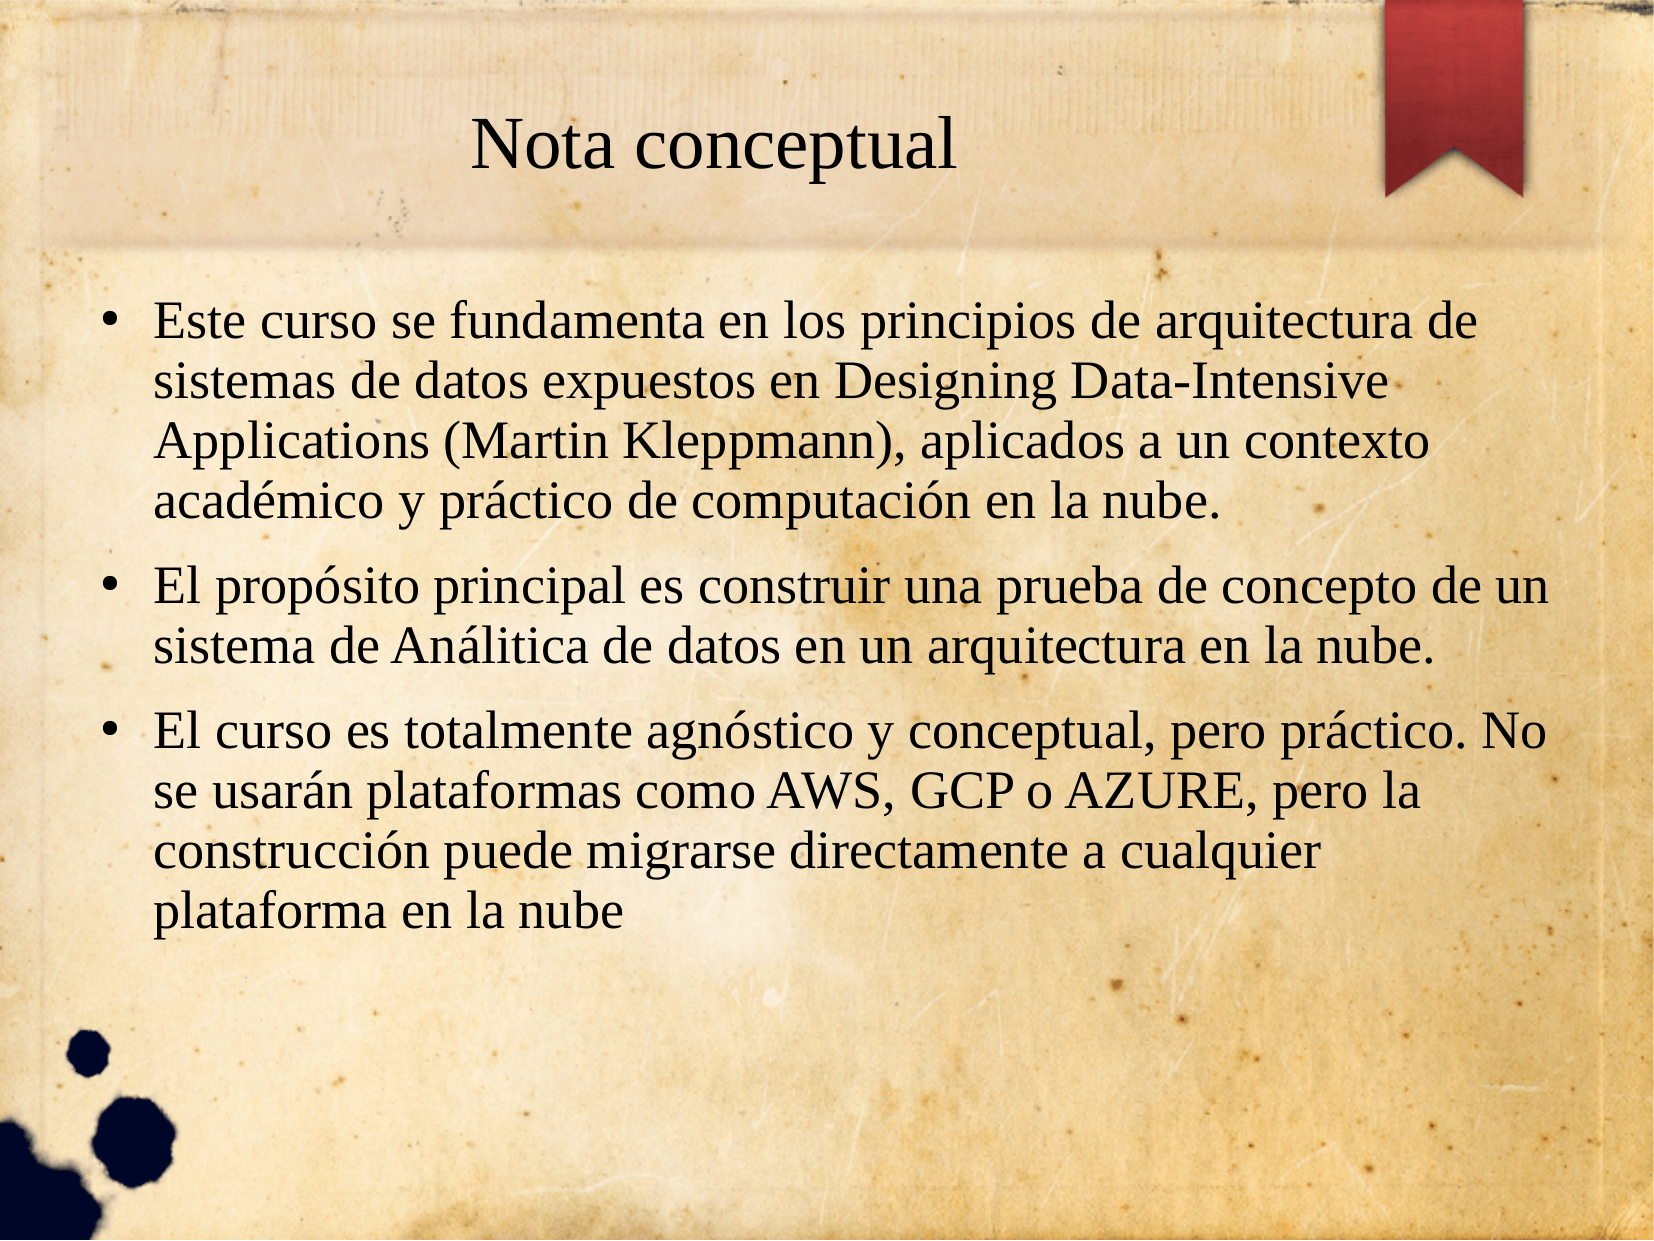

# Nota conceptual
Este curso se fundamenta en los principios de arquitectura de sistemas de datos expuestos en Designing Data-Intensive Applications (Martin Kleppmann), aplicados a un contexto académico y práctico de computación en la nube.
El propósito principal es construir una prueba de concepto de un sistema de Análitica de datos en un arquitectura en la nube.
El curso es totalmente agnóstico y conceptual, pero práctico. No se usarán plataformas como AWS, GCP o AZURE, pero la construcción puede migrarse directamente a cualquier plataforma en la nube